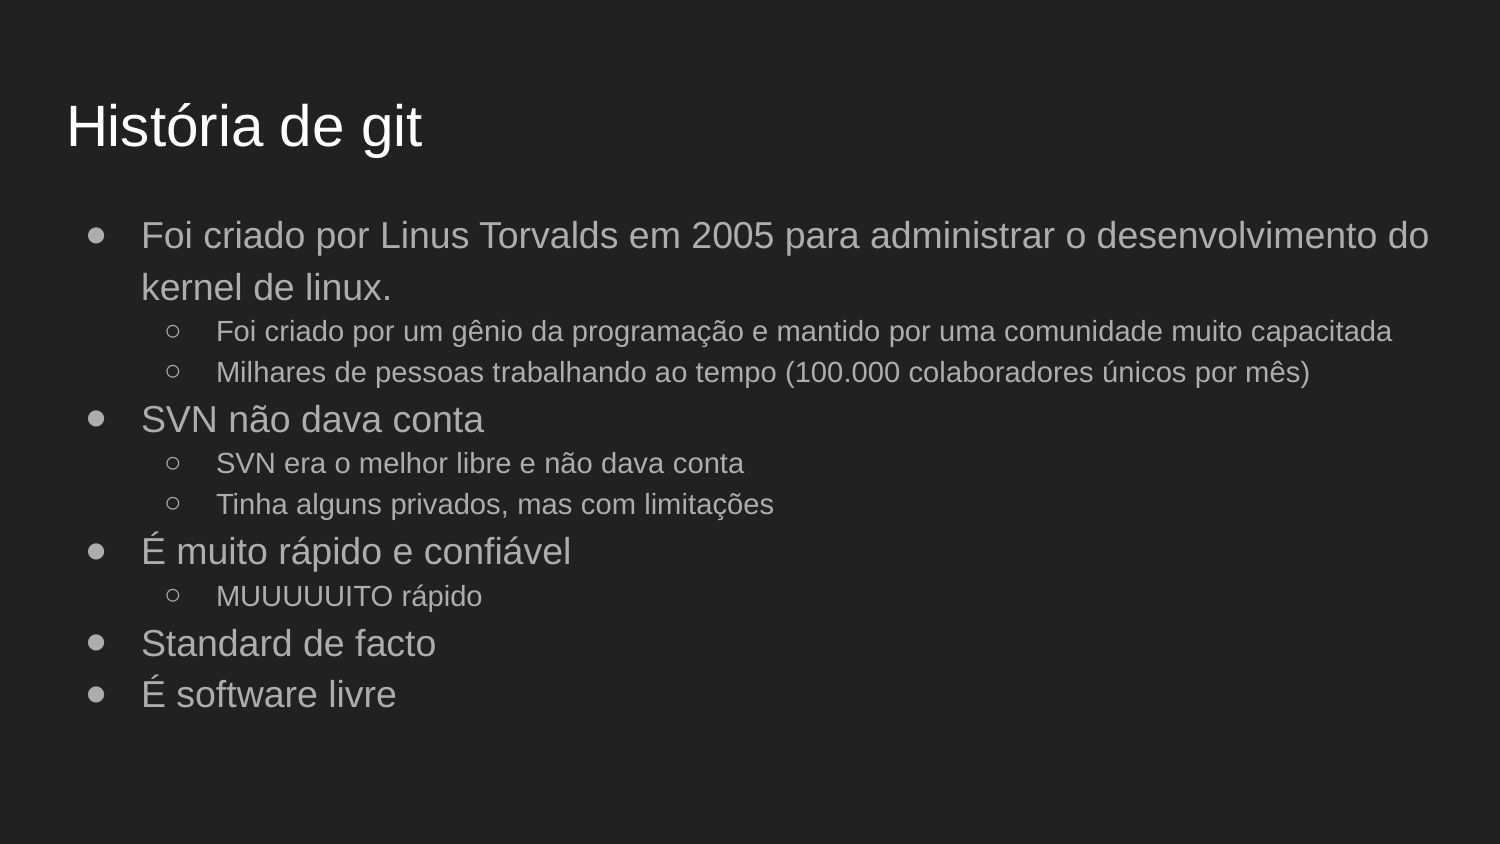

# História de git
Foi criado por Linus Torvalds em 2005 para administrar o desenvolvimento do kernel de linux.
Foi criado por um gênio da programação e mantido por uma comunidade muito capacitada
Milhares de pessoas trabalhando ao tempo (100.000 colaboradores únicos por mês)
SVN não dava conta
SVN era o melhor libre e não dava conta
Tinha alguns privados, mas com limitações
É muito rápido e confiável
MUUUUUITO rápido
Standard de facto
É software livre